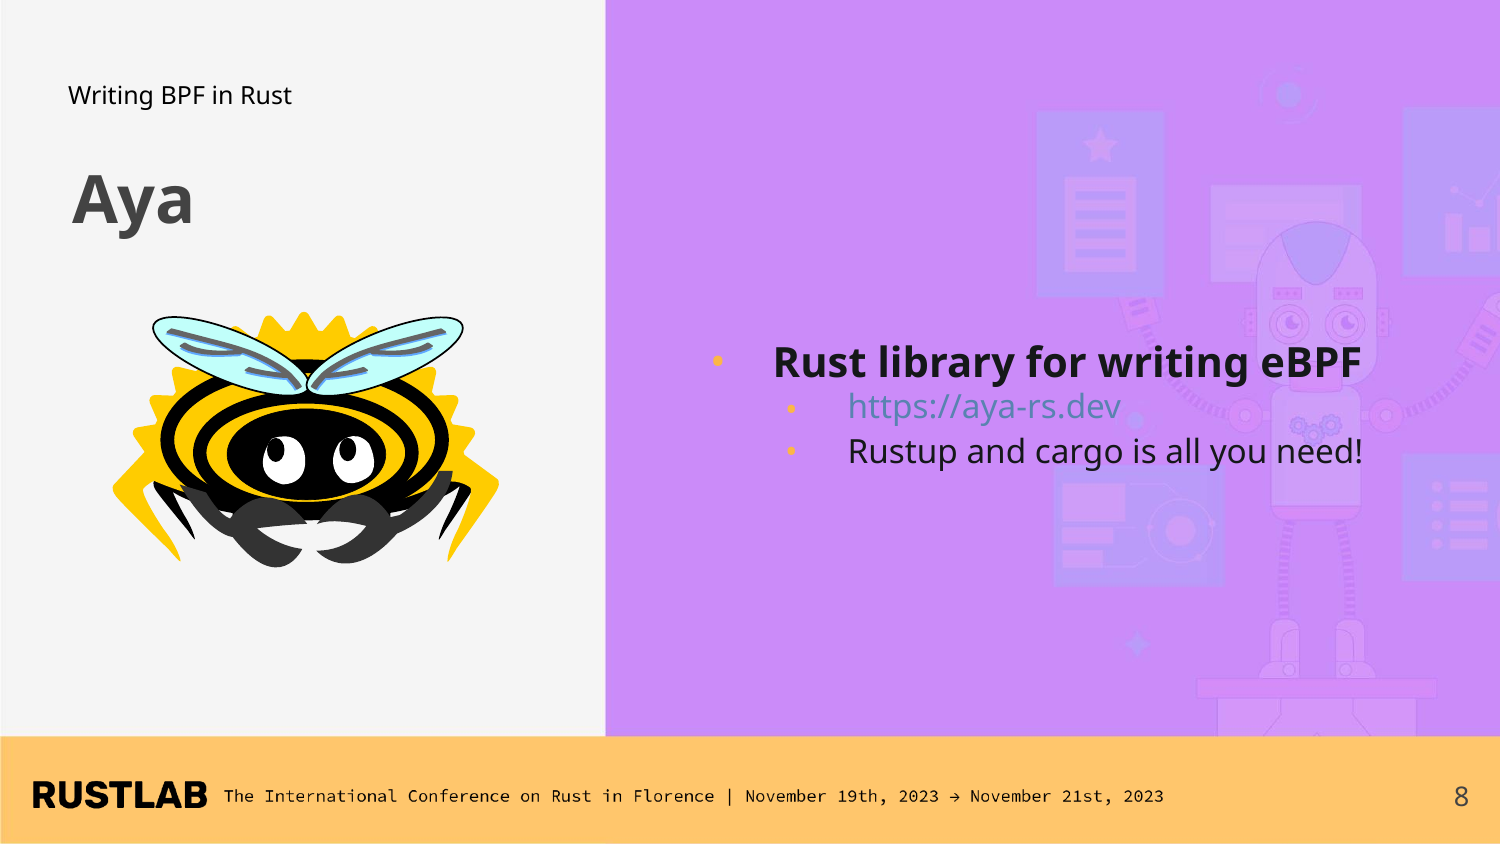

Writing BPF in Rust
Rust library for writing eBPF
https://aya-rs.dev
Rustup and cargo is all you need!
# Aya